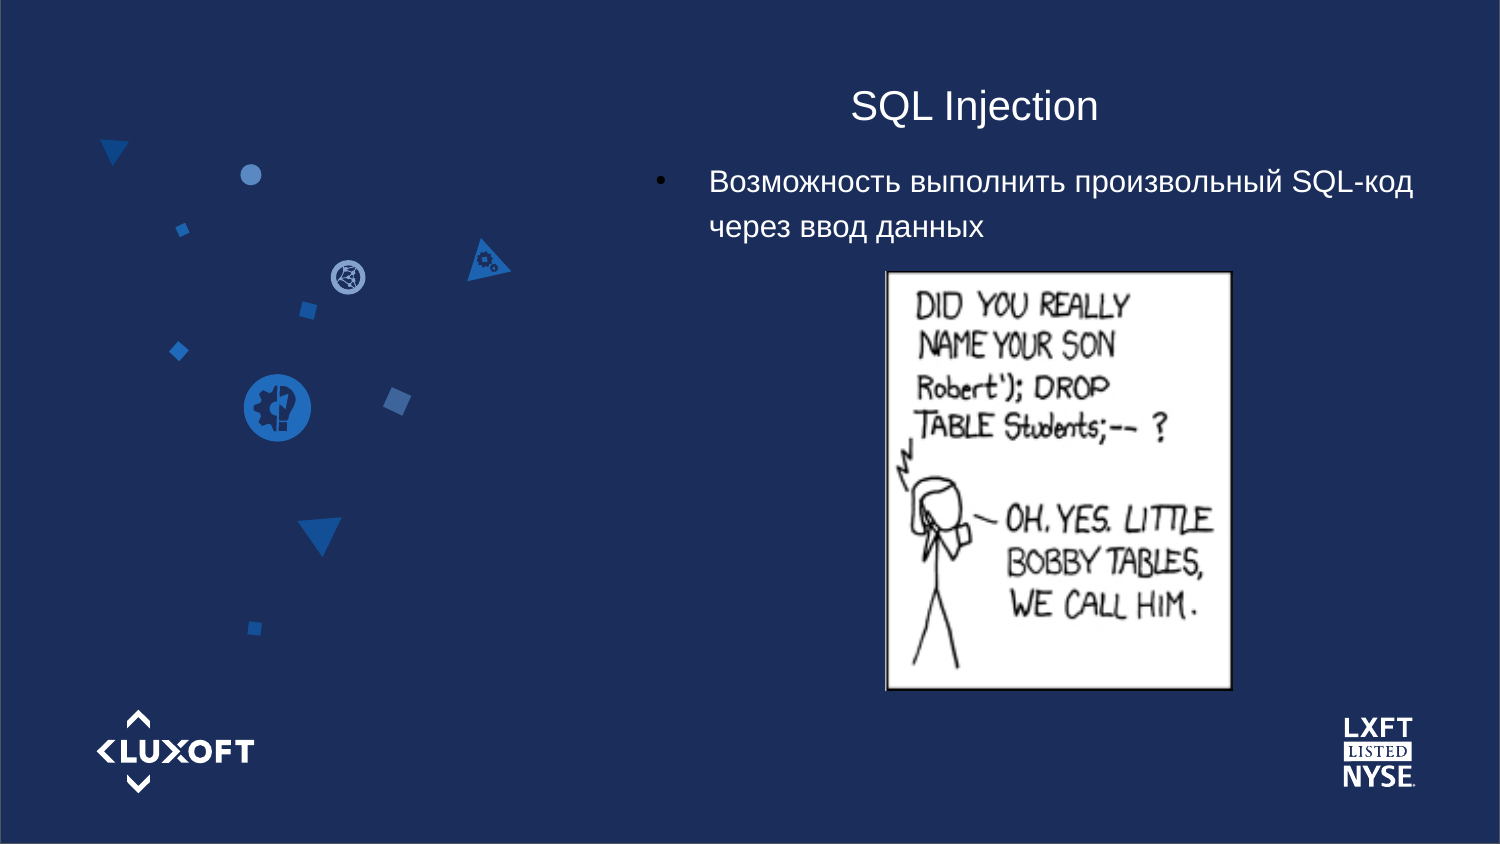

# SQL Injection
Возможность выполнить произвольный SQL-код через ввод данных